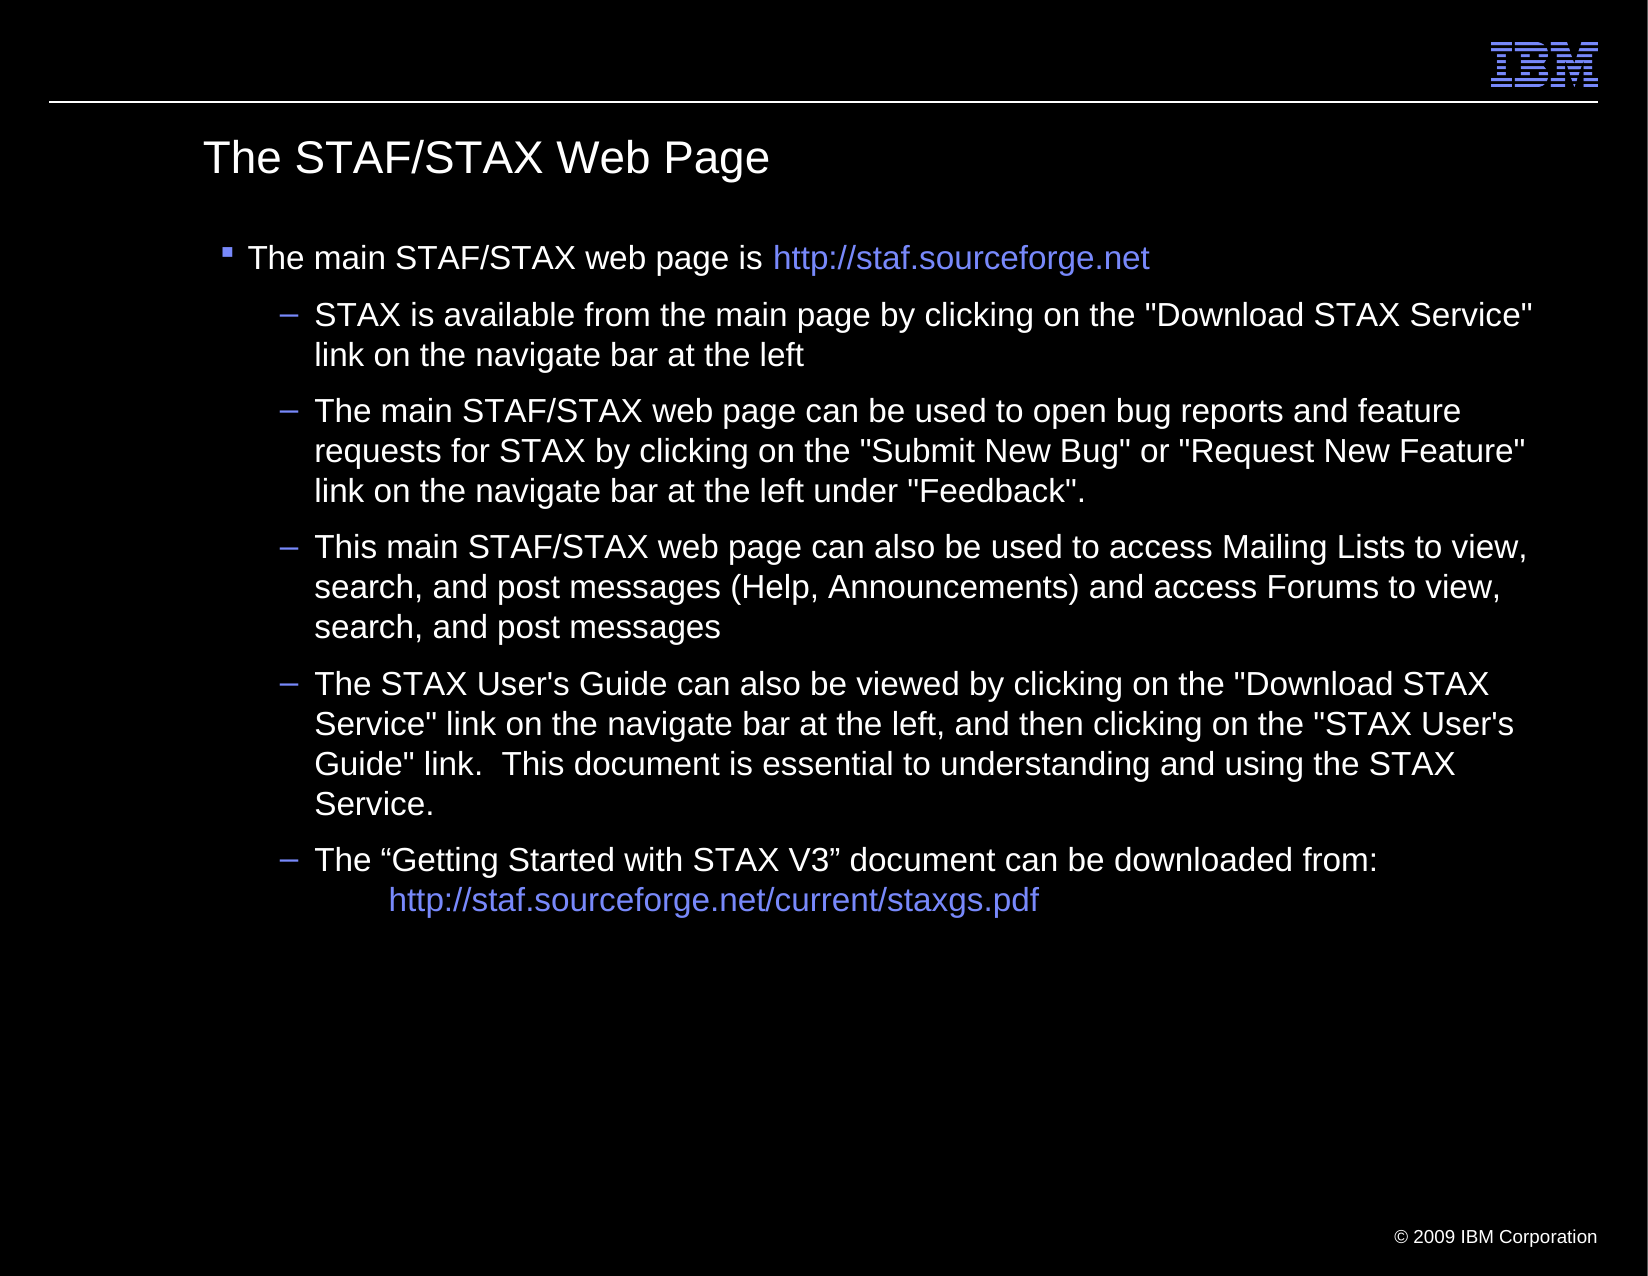

# The STAF/STAX Web Page
The main STAF/STAX web page is http://staf.sourceforge.net
STAX is available from the main page by clicking on the "Download STAX Service" link on the navigate bar at the left
The main STAF/STAX web page can be used to open bug reports and feature requests for STAX by clicking on the "Submit New Bug" or "Request New Feature" link on the navigate bar at the left under "Feedback".
This main STAF/STAX web page can also be used to access Mailing Lists to view, search, and post messages (Help, Announcements) and access Forums to view, search, and post messages
The STAX User's Guide can also be viewed by clicking on the "Download STAX Service" link on the navigate bar at the left, and then clicking on the "STAX User's Guide" link. This document is essential to understanding and using the STAX Service.
The “Getting Started with STAX V3” document can be downloaded from:
 http://staf.sourceforge.net/current/staxgs.pdf